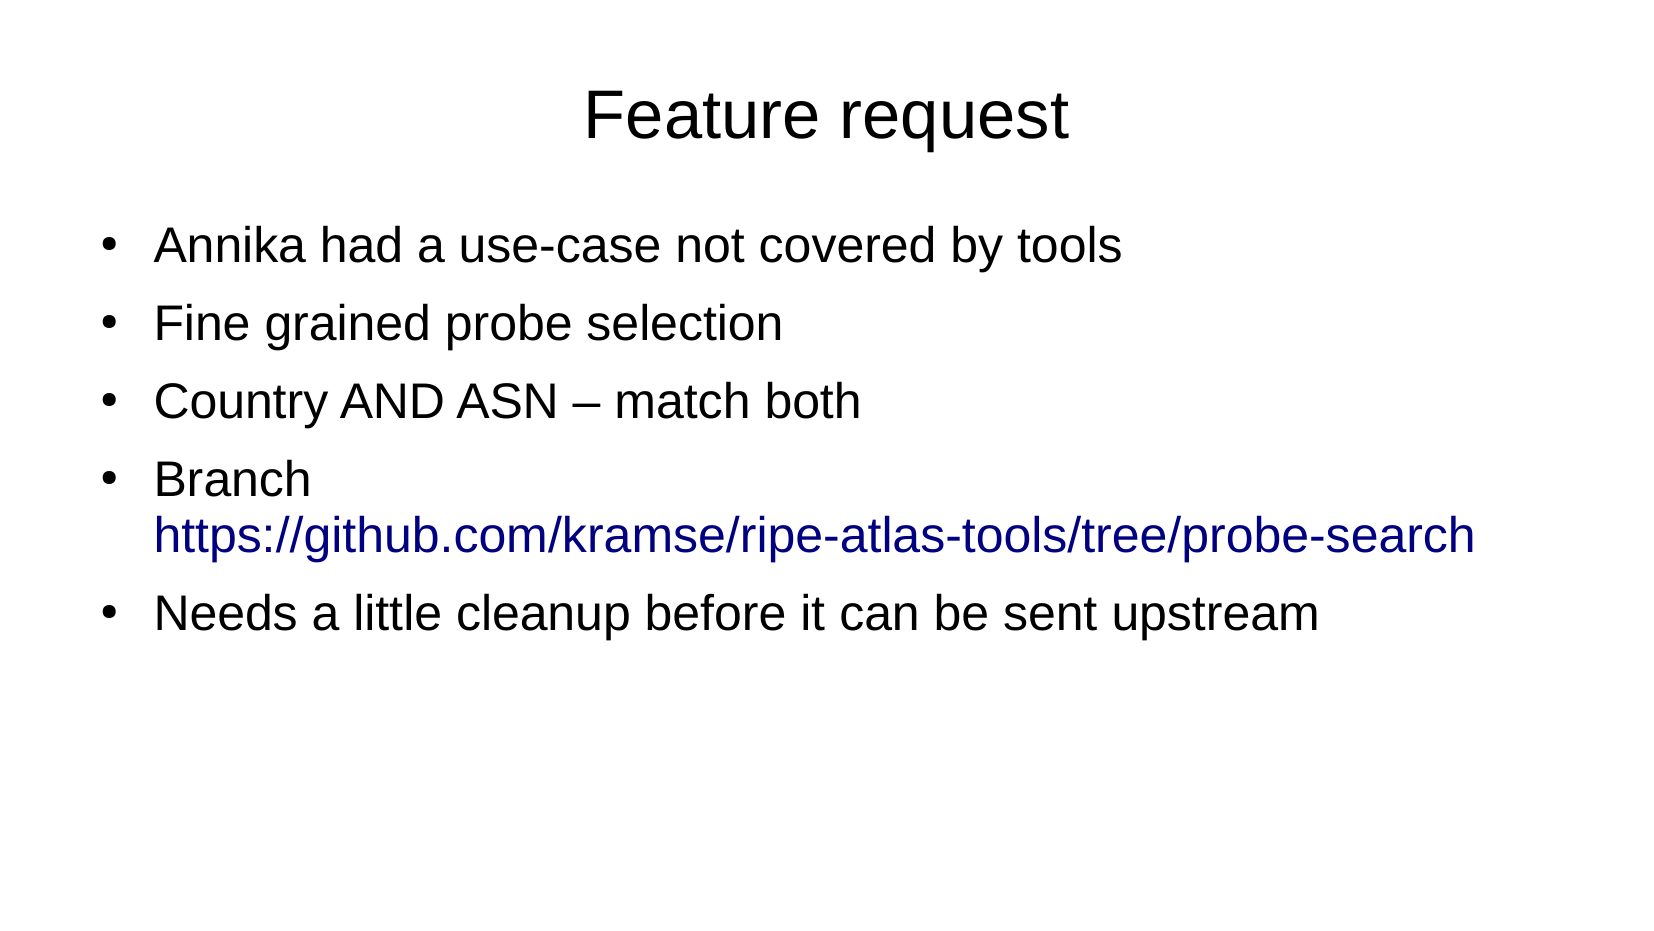

Feature request
# Annika had a use-case not covered by tools
Fine grained probe selection
Country AND ASN – match both
Branch https://github.com/kramse/ripe-atlas-tools/tree/probe-search
Needs a little cleanup before it can be sent upstream